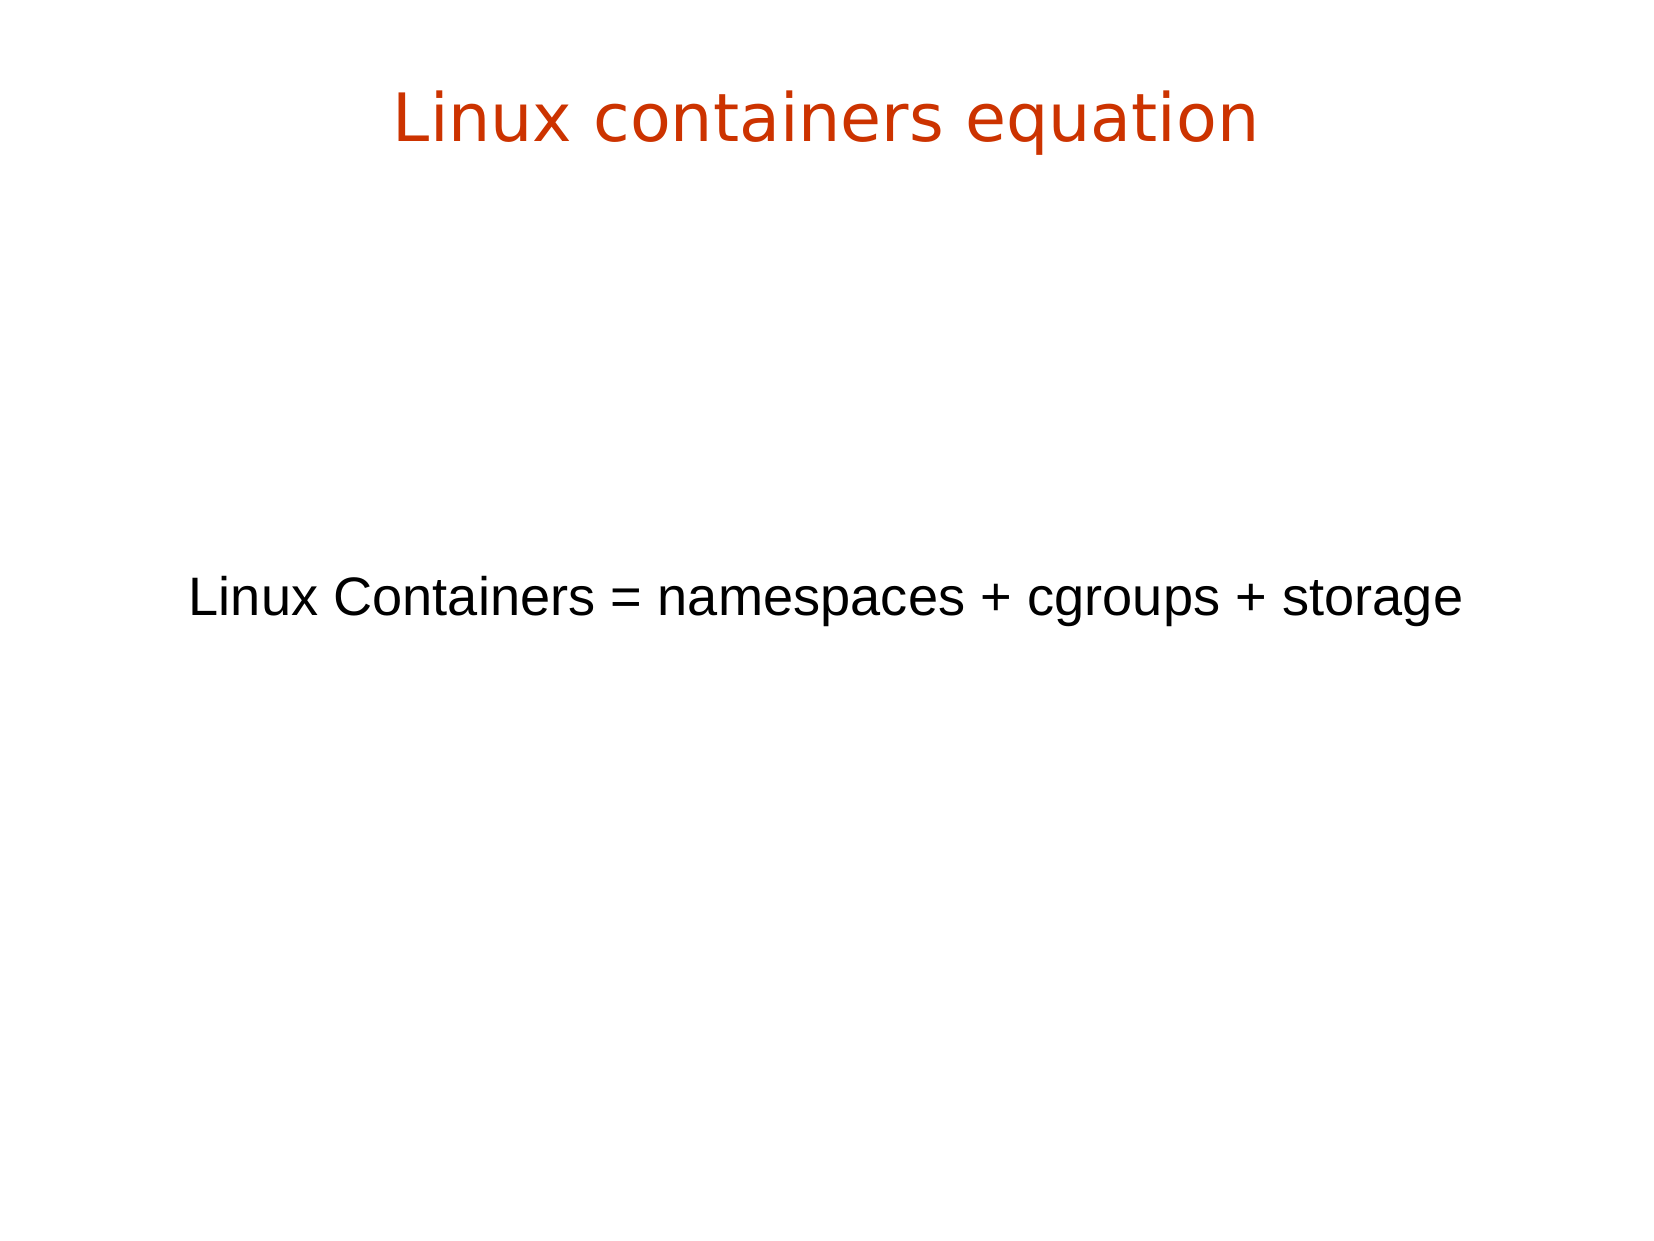

Linux containers equation
Linux Containers = namespaces + cgroups + storage